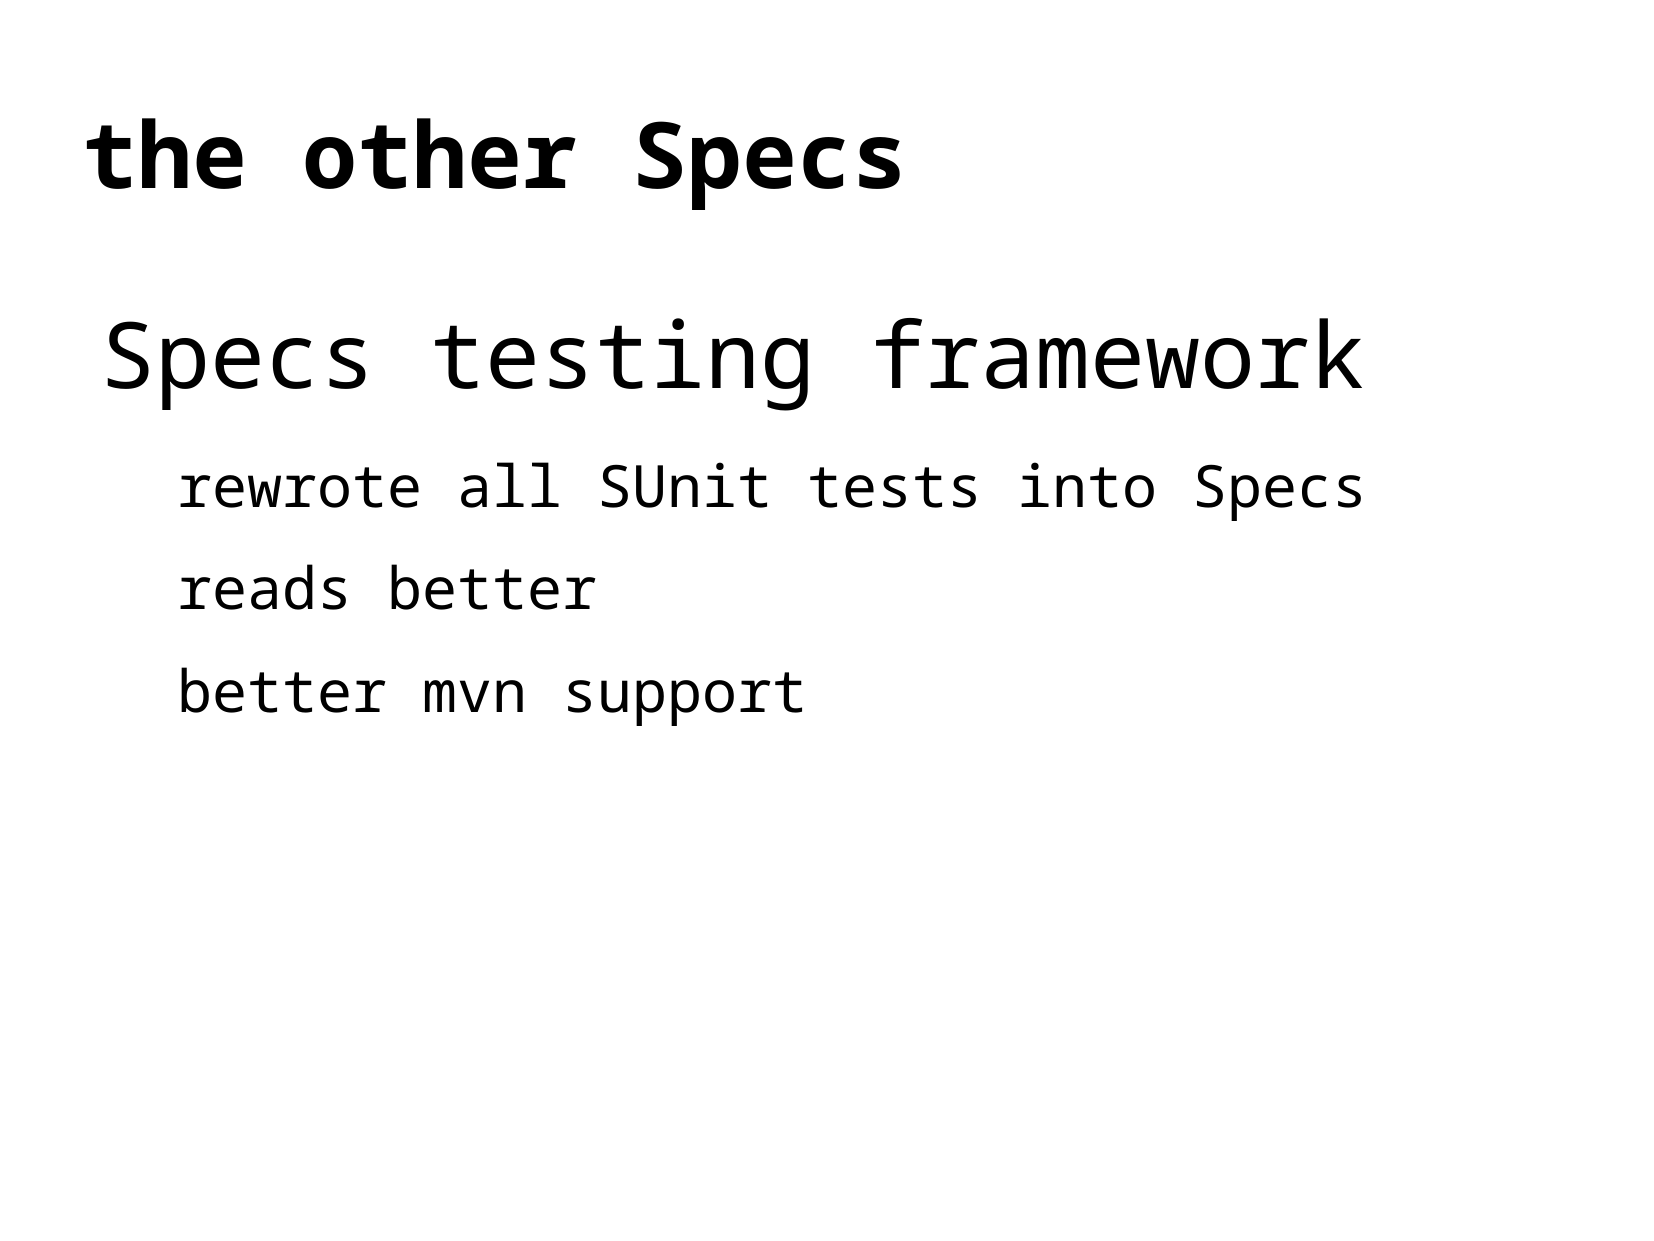

# the other Specs
Specs testing framework
rewrote all SUnit tests into Specs
reads better
better mvn support